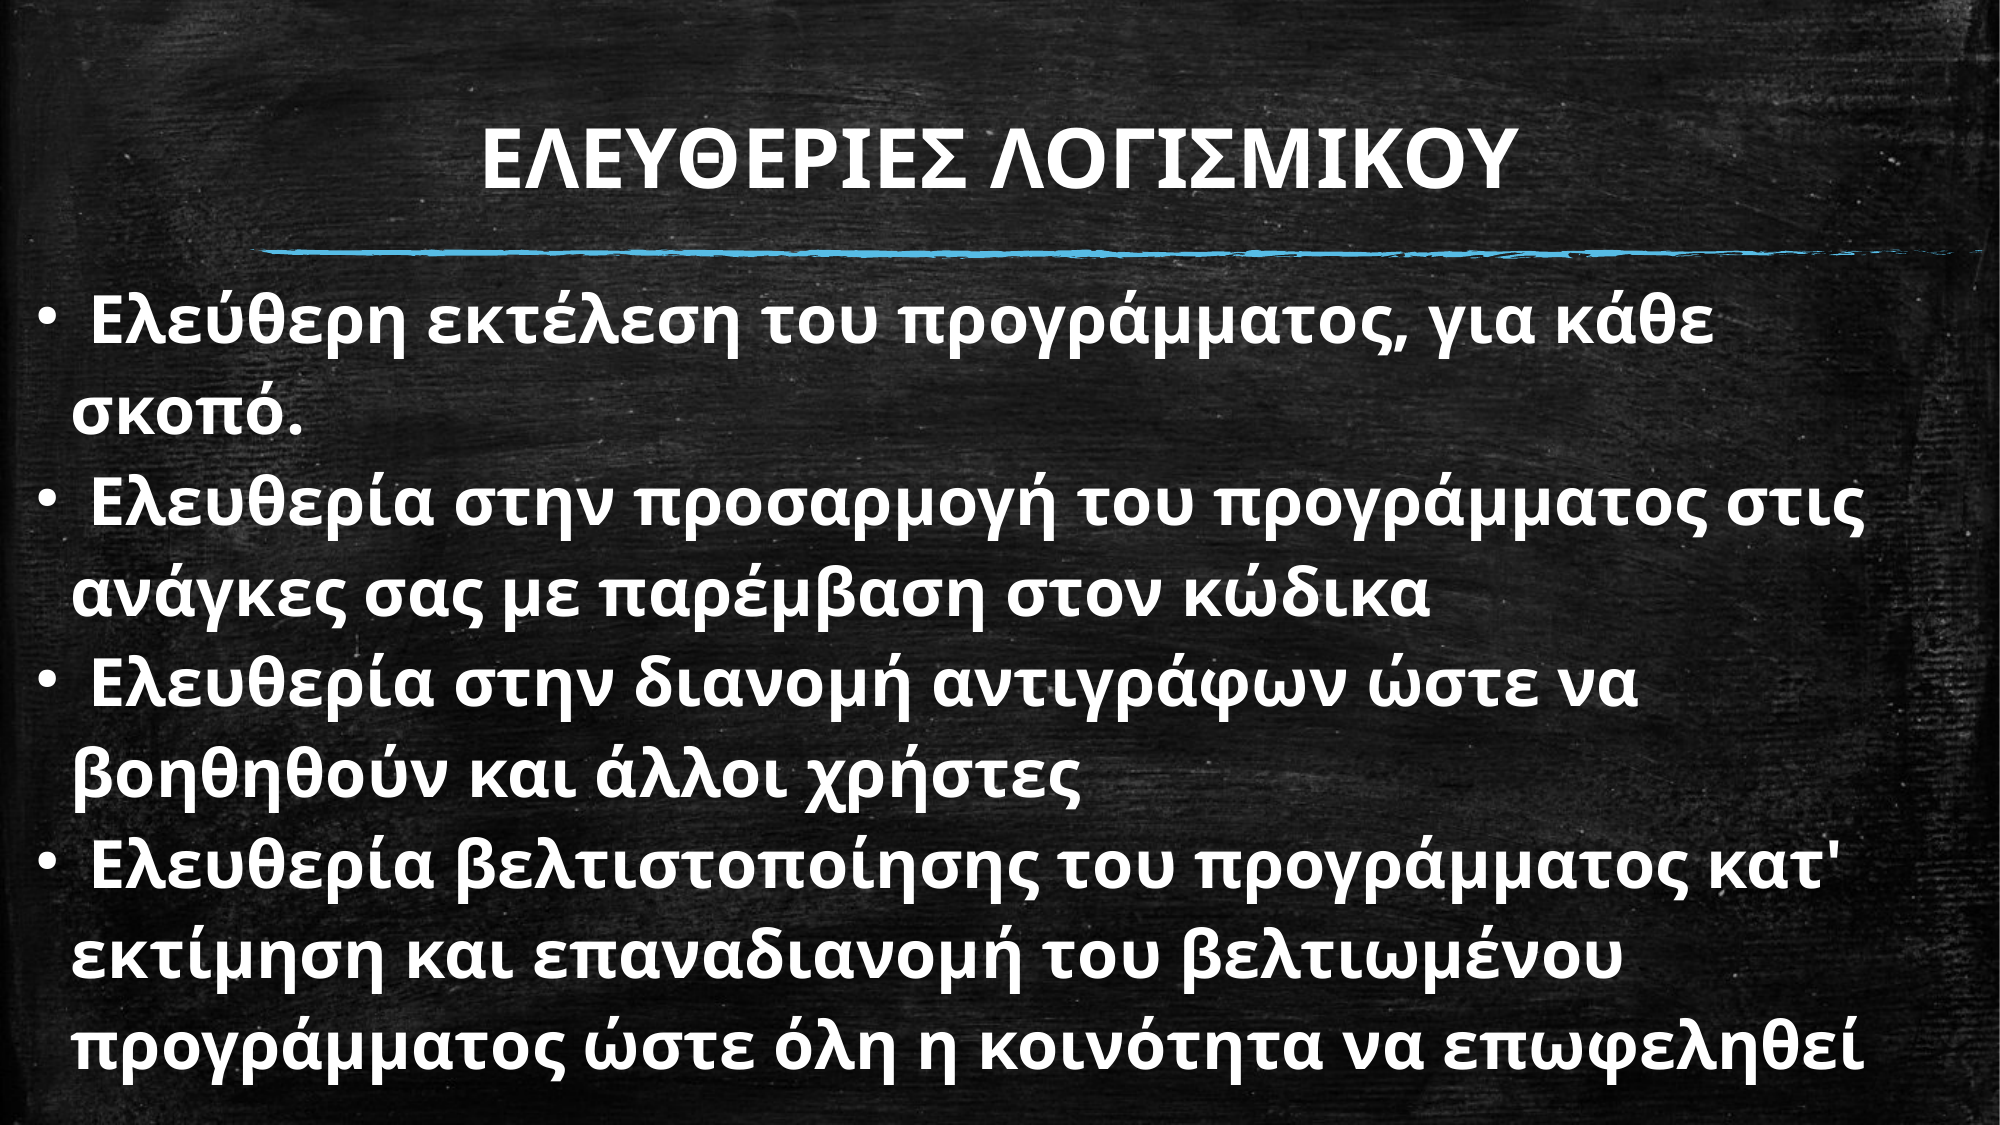

# ΕΛΕΥΘΕΡΙΕΣ ΛΟΓΙΣΜΙΚΟΥ
 Ελεύθερη εκτέλεση του προγράμματος, για κάθε σκοπό.
 Ελευθερία στην προσαρμογή του προγράμματος στις ανάγκες σας με παρέμβαση στον κώδικα
 Ελευθερία στην διανομή αντιγράφων ώστε να βοηθηθούν και άλλοι χρήστες
 Ελευθερία βελτιστοποίησης του προγράμματος κατ' εκτίμηση και επαναδιανομή του βελτιωμένου προγράμματος ώστε όλη η κοινότητα να επωφεληθεί